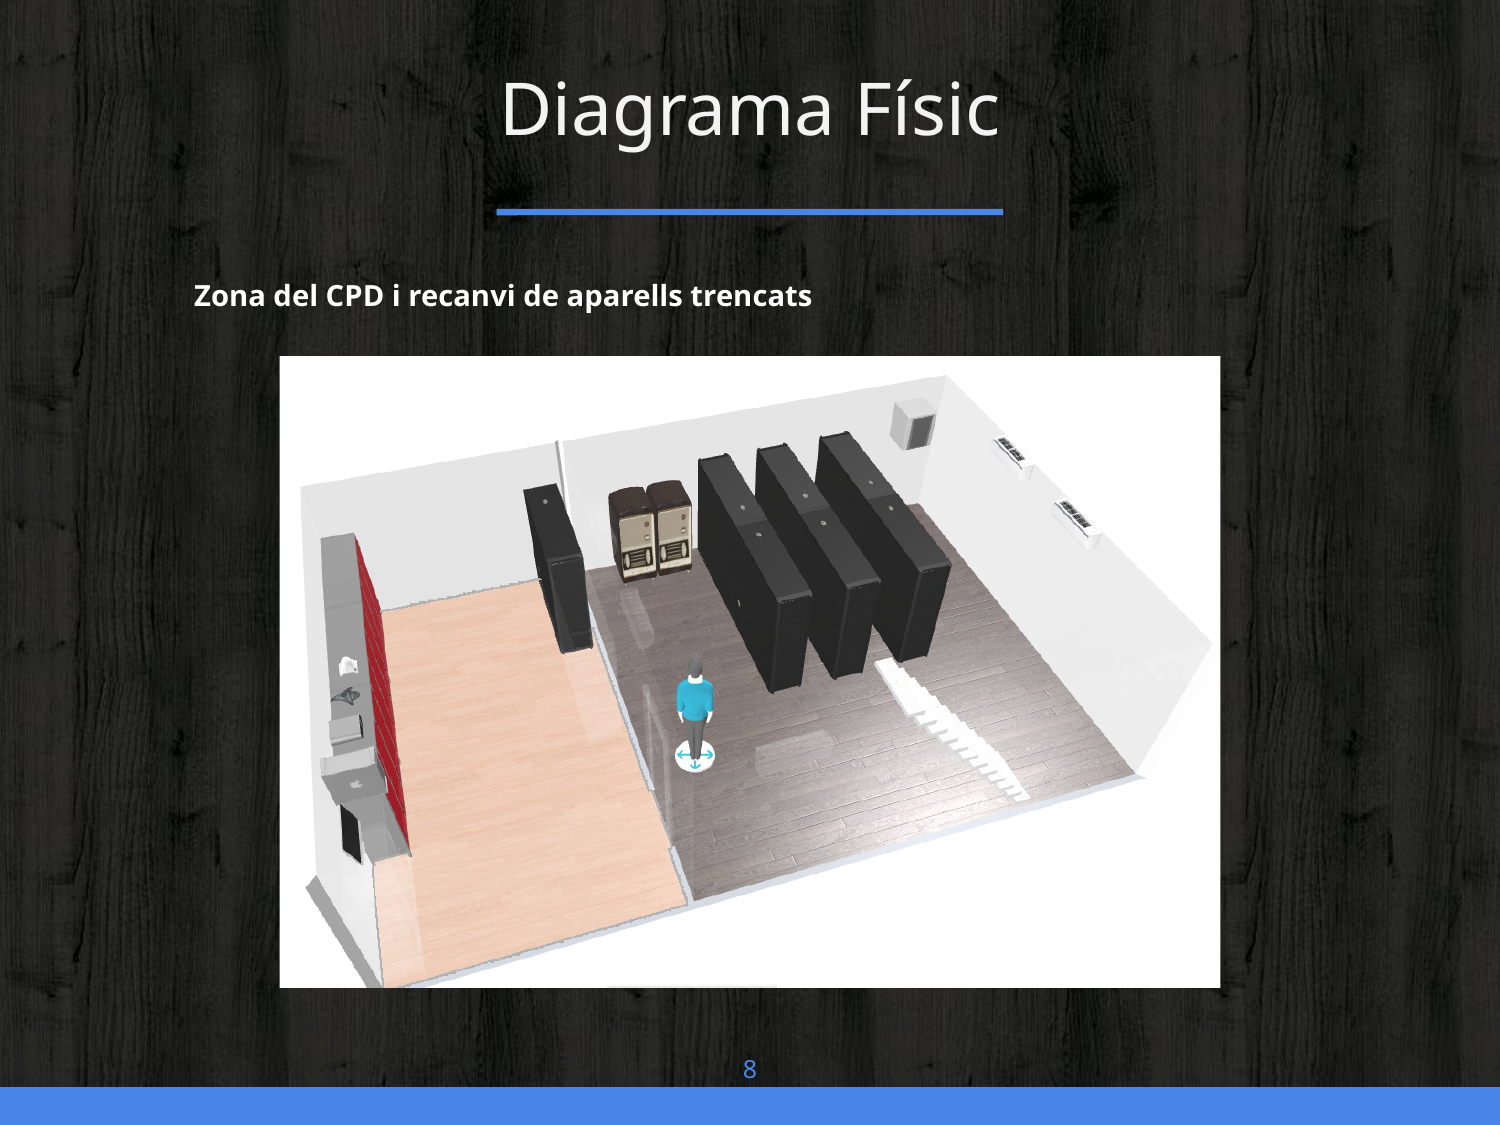

# Diagrama Físic
Zona del CPD i recanvi de aparells trencats
8